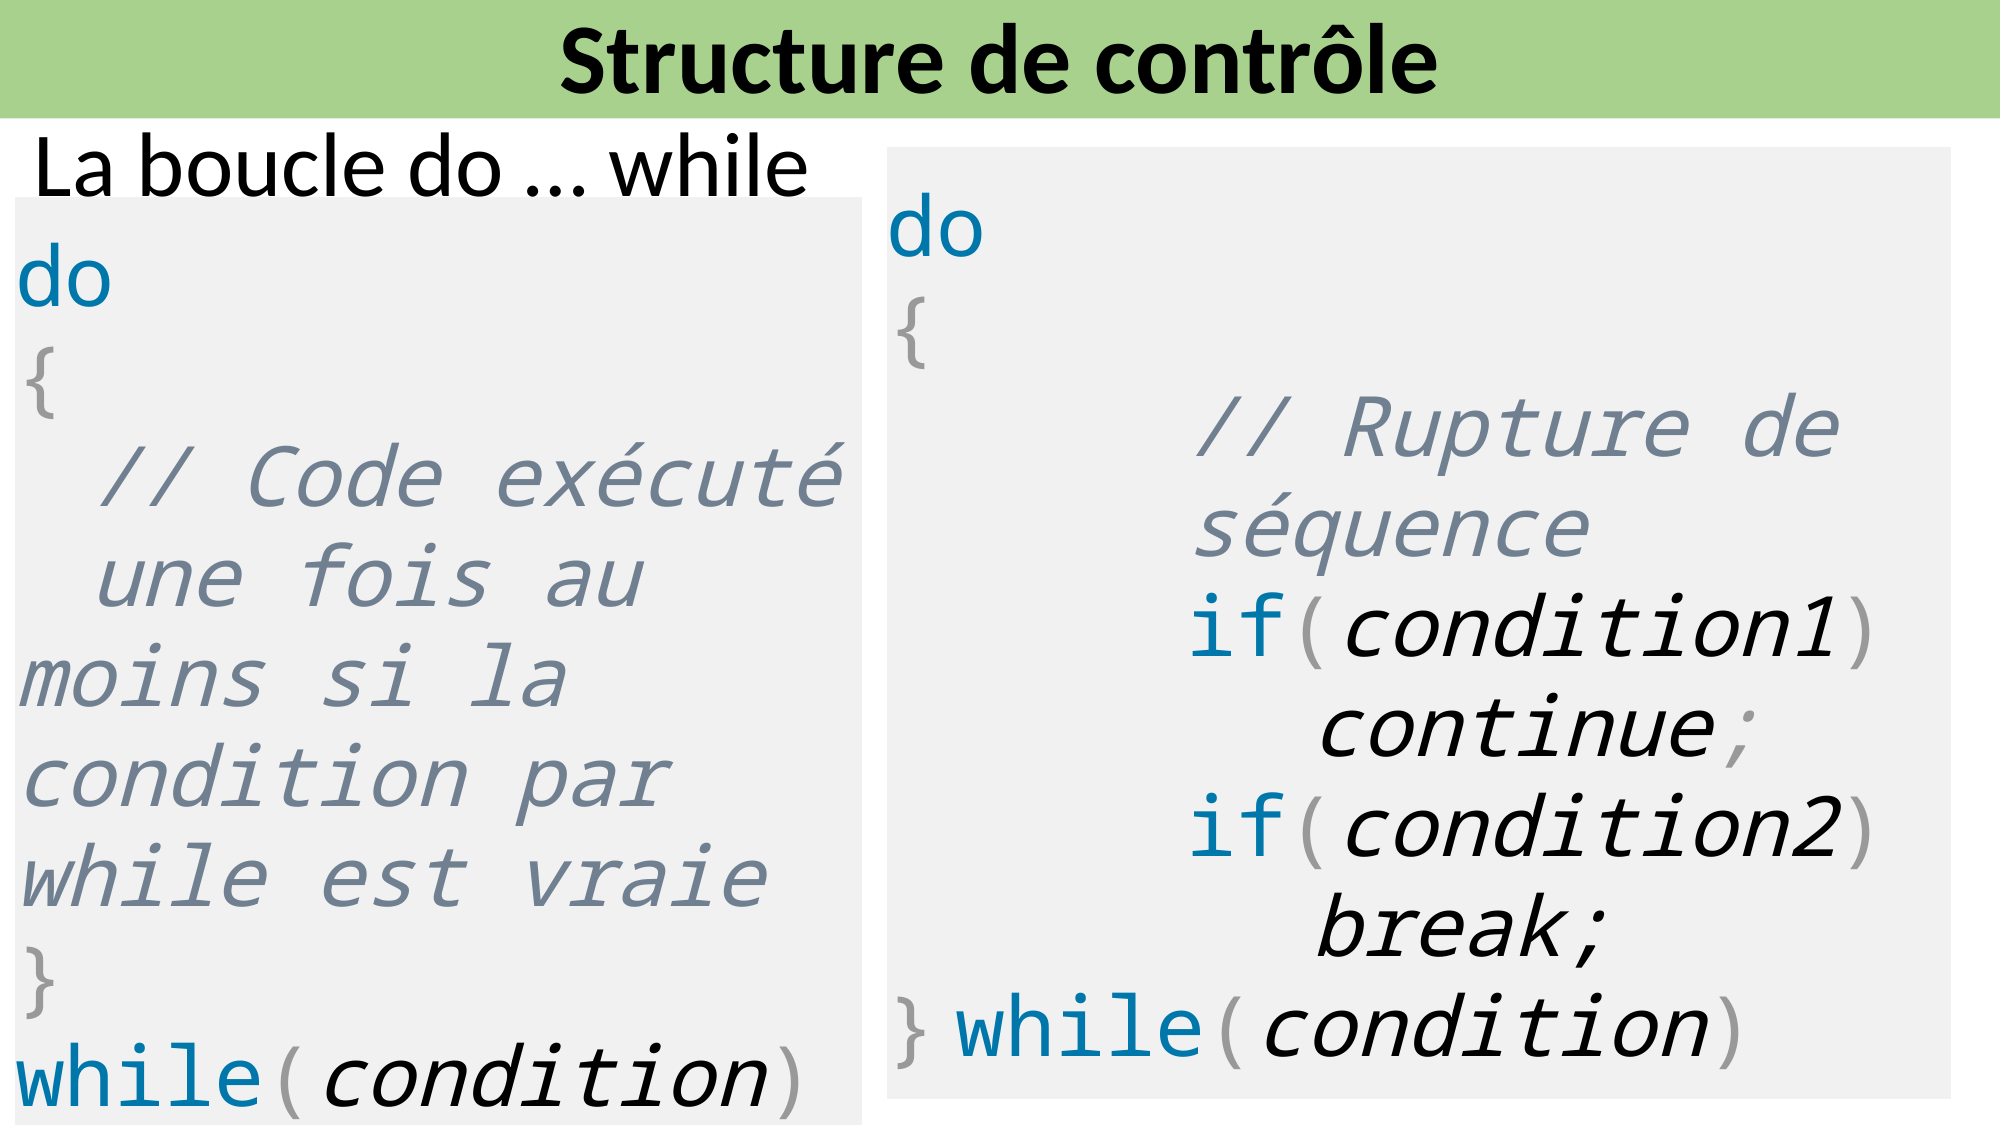

# Structure de contrôle
La boucle do … while
do
{
// Rupture de séquence
if(condition1)
	 continue;
if(condition2)
	 break;
} while(condition)
do
{
	// Code exécuté 	une fois au 	moins si la 	condition par 	while est vraie
} while(condition)